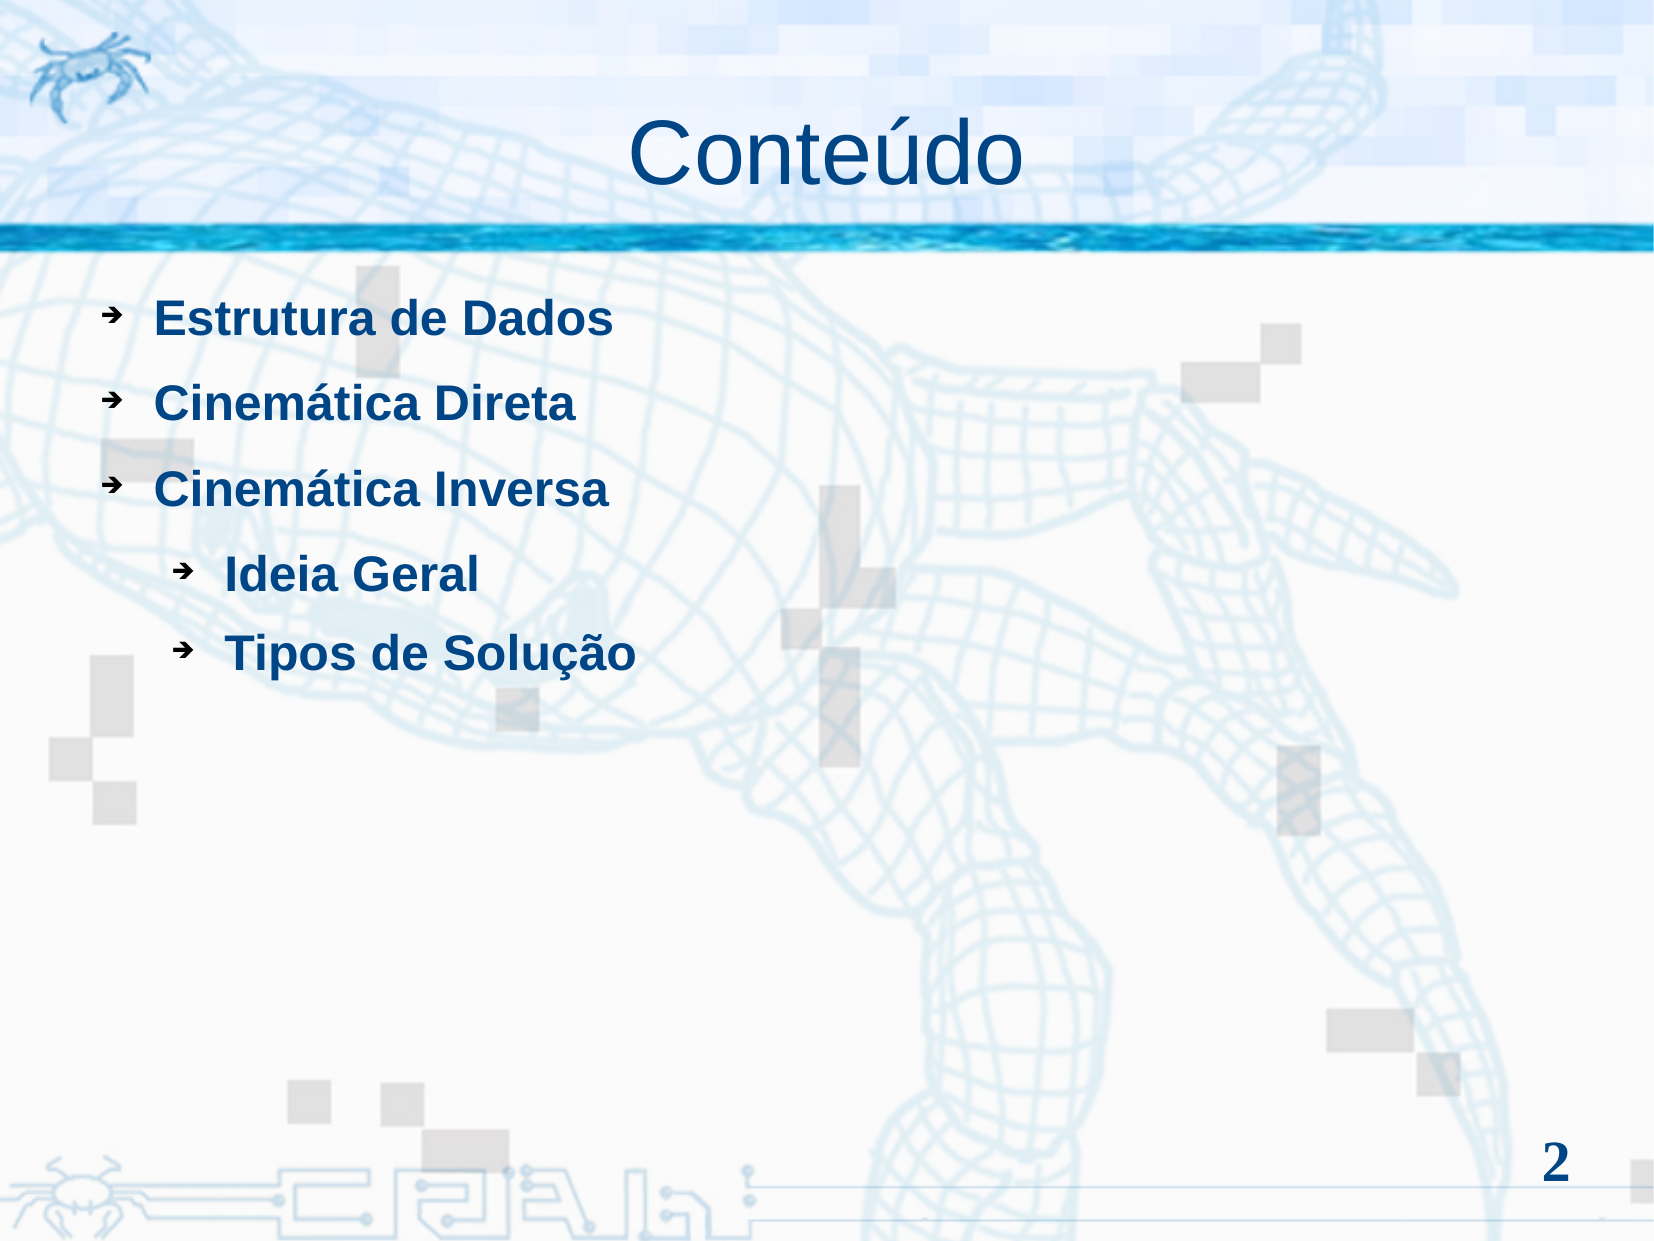

# Conteúdo
Estrutura de Dados
Cinemática Direta
Cinemática Inversa
Ideia Geral
Tipos de Solução
2